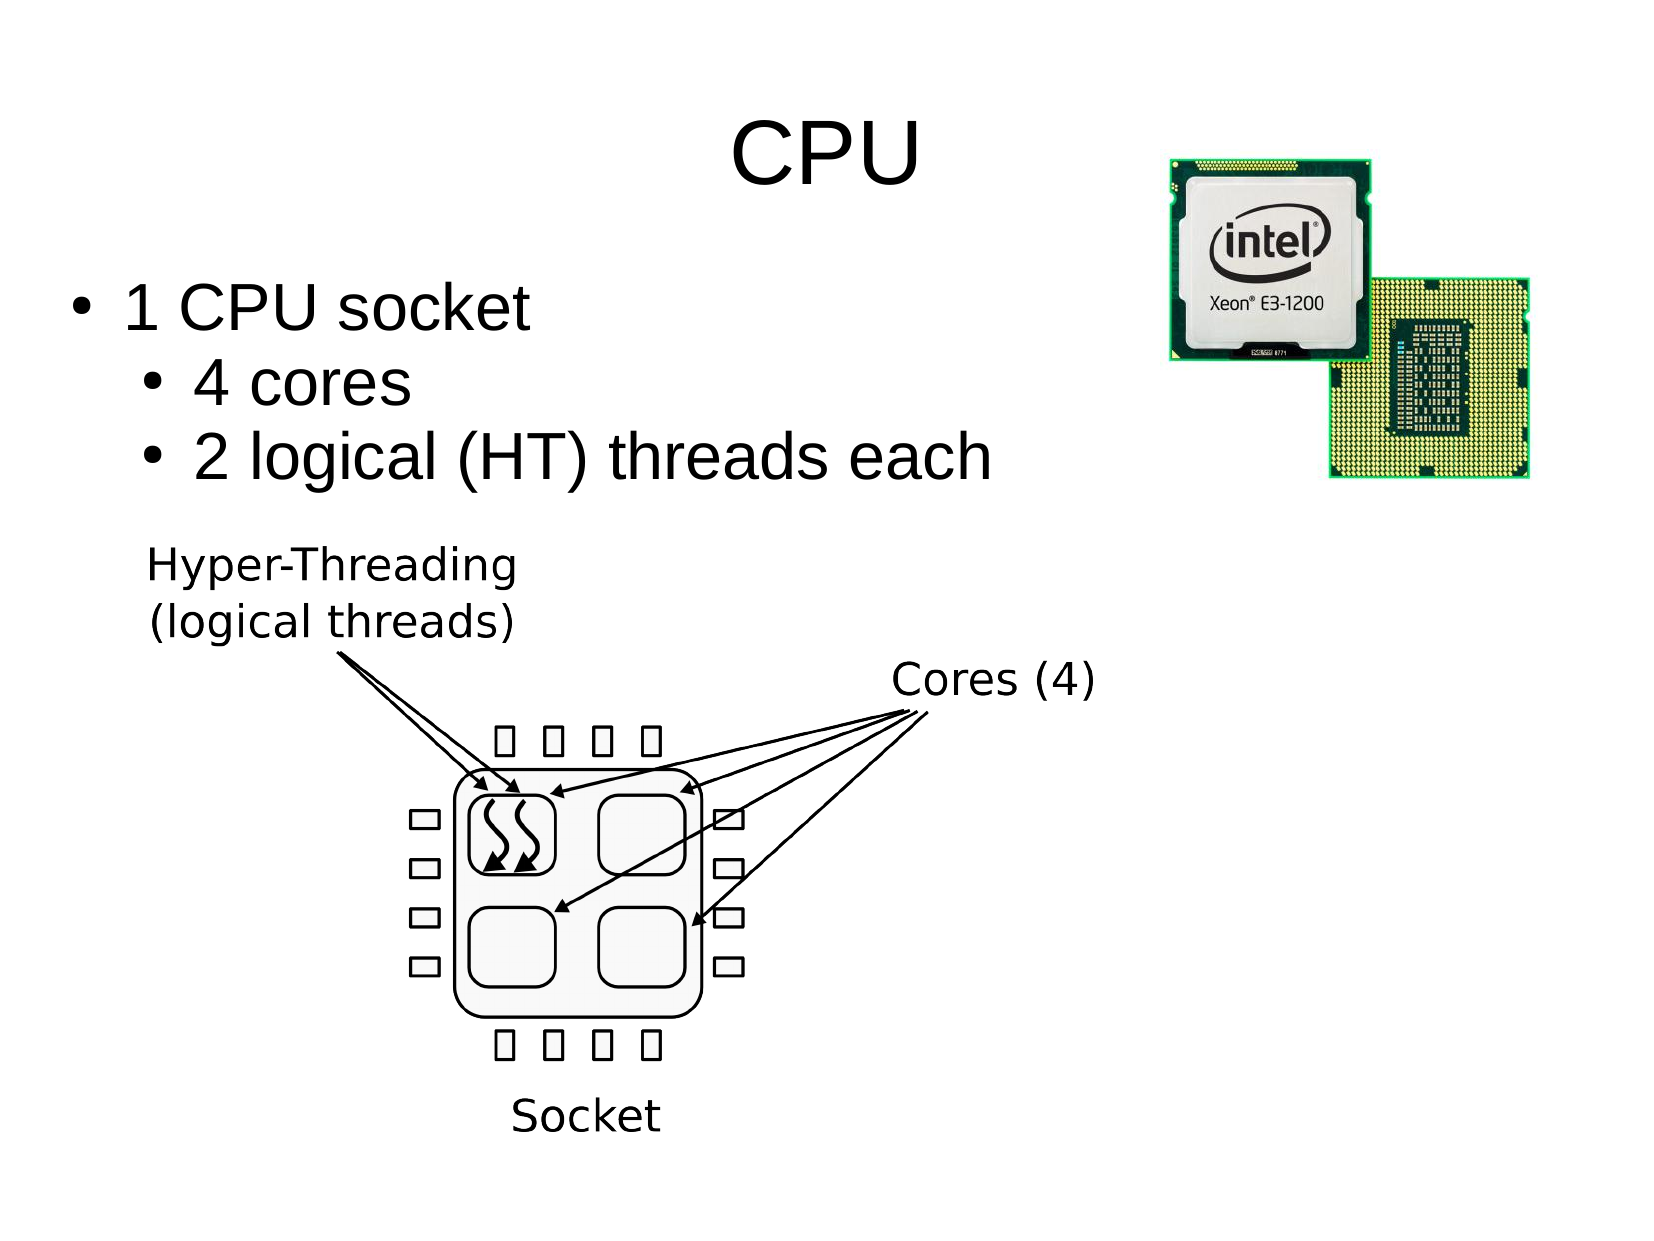

# CPU
1 CPU socket
4 cores
2 logical (HT) threads each